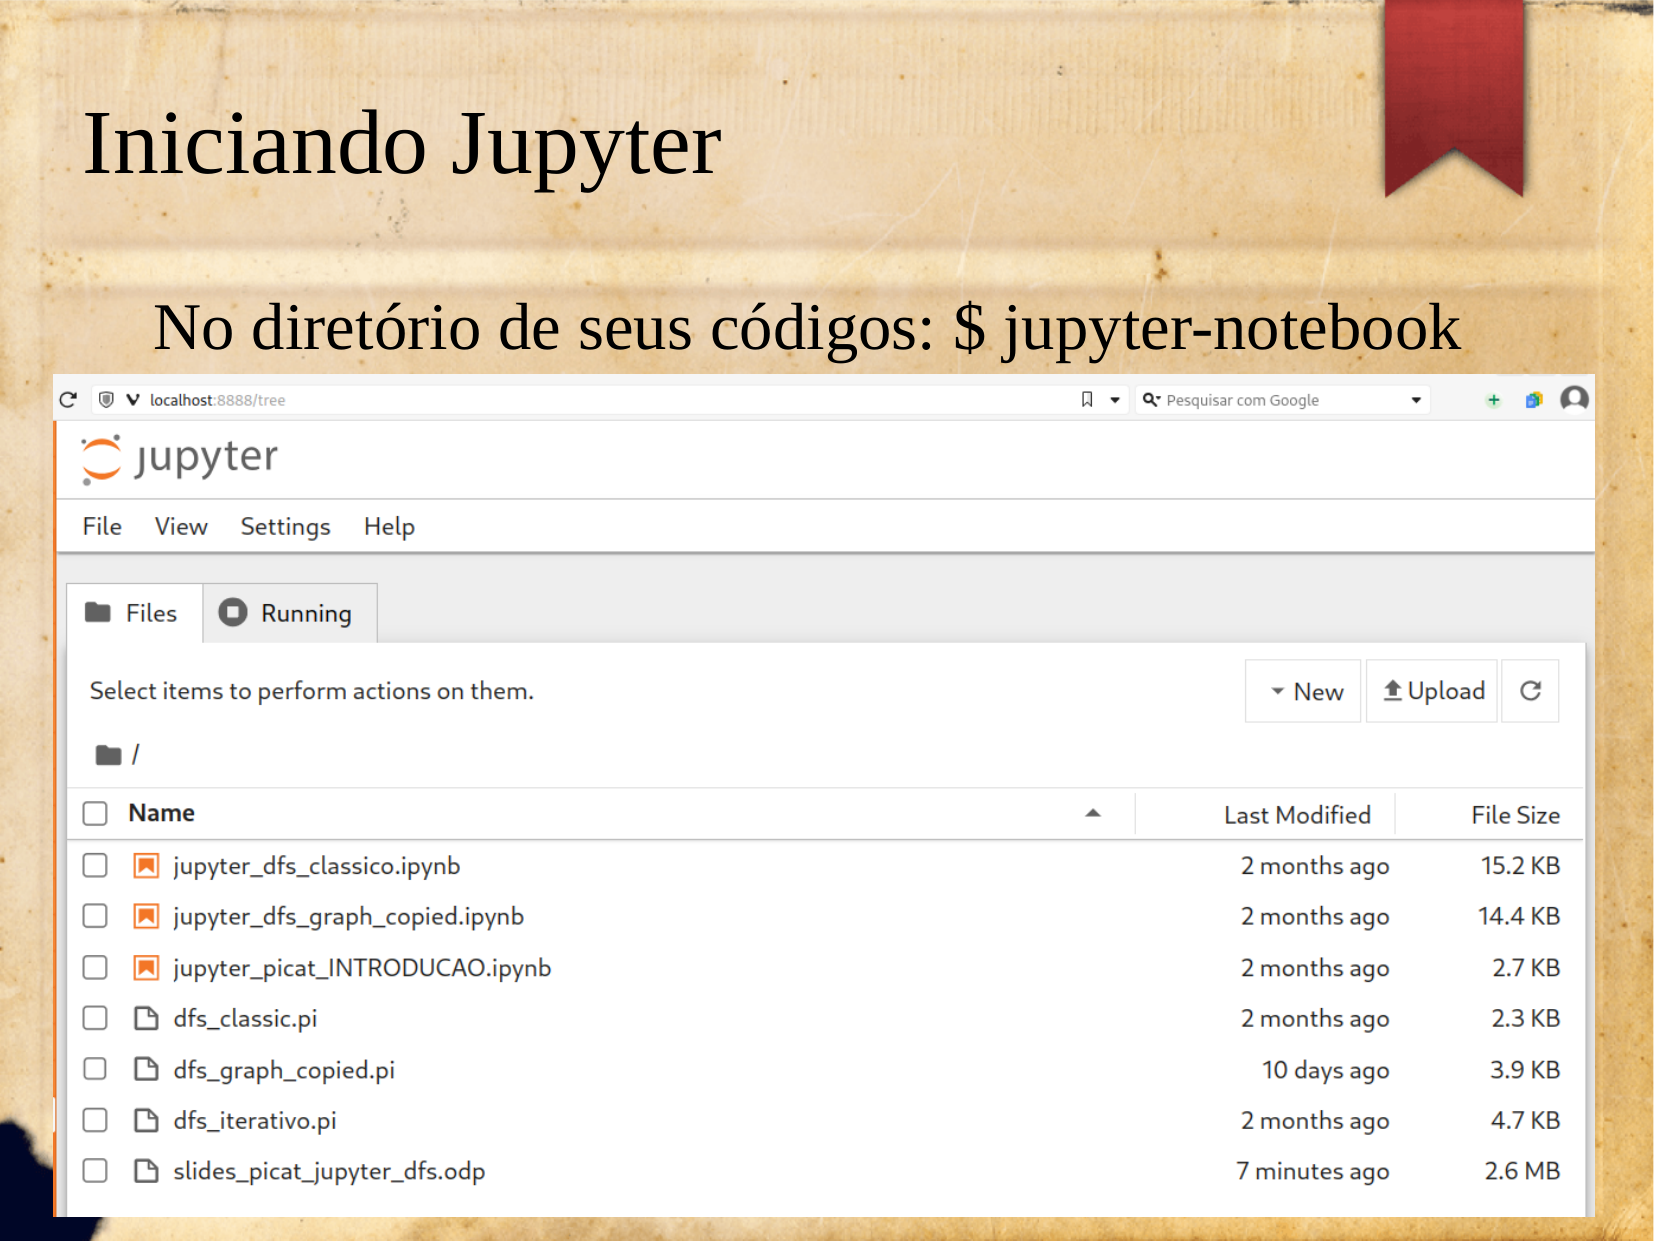

# Iniciando Jupyter
No diretório de seus códigos: $ jupyter-notebook